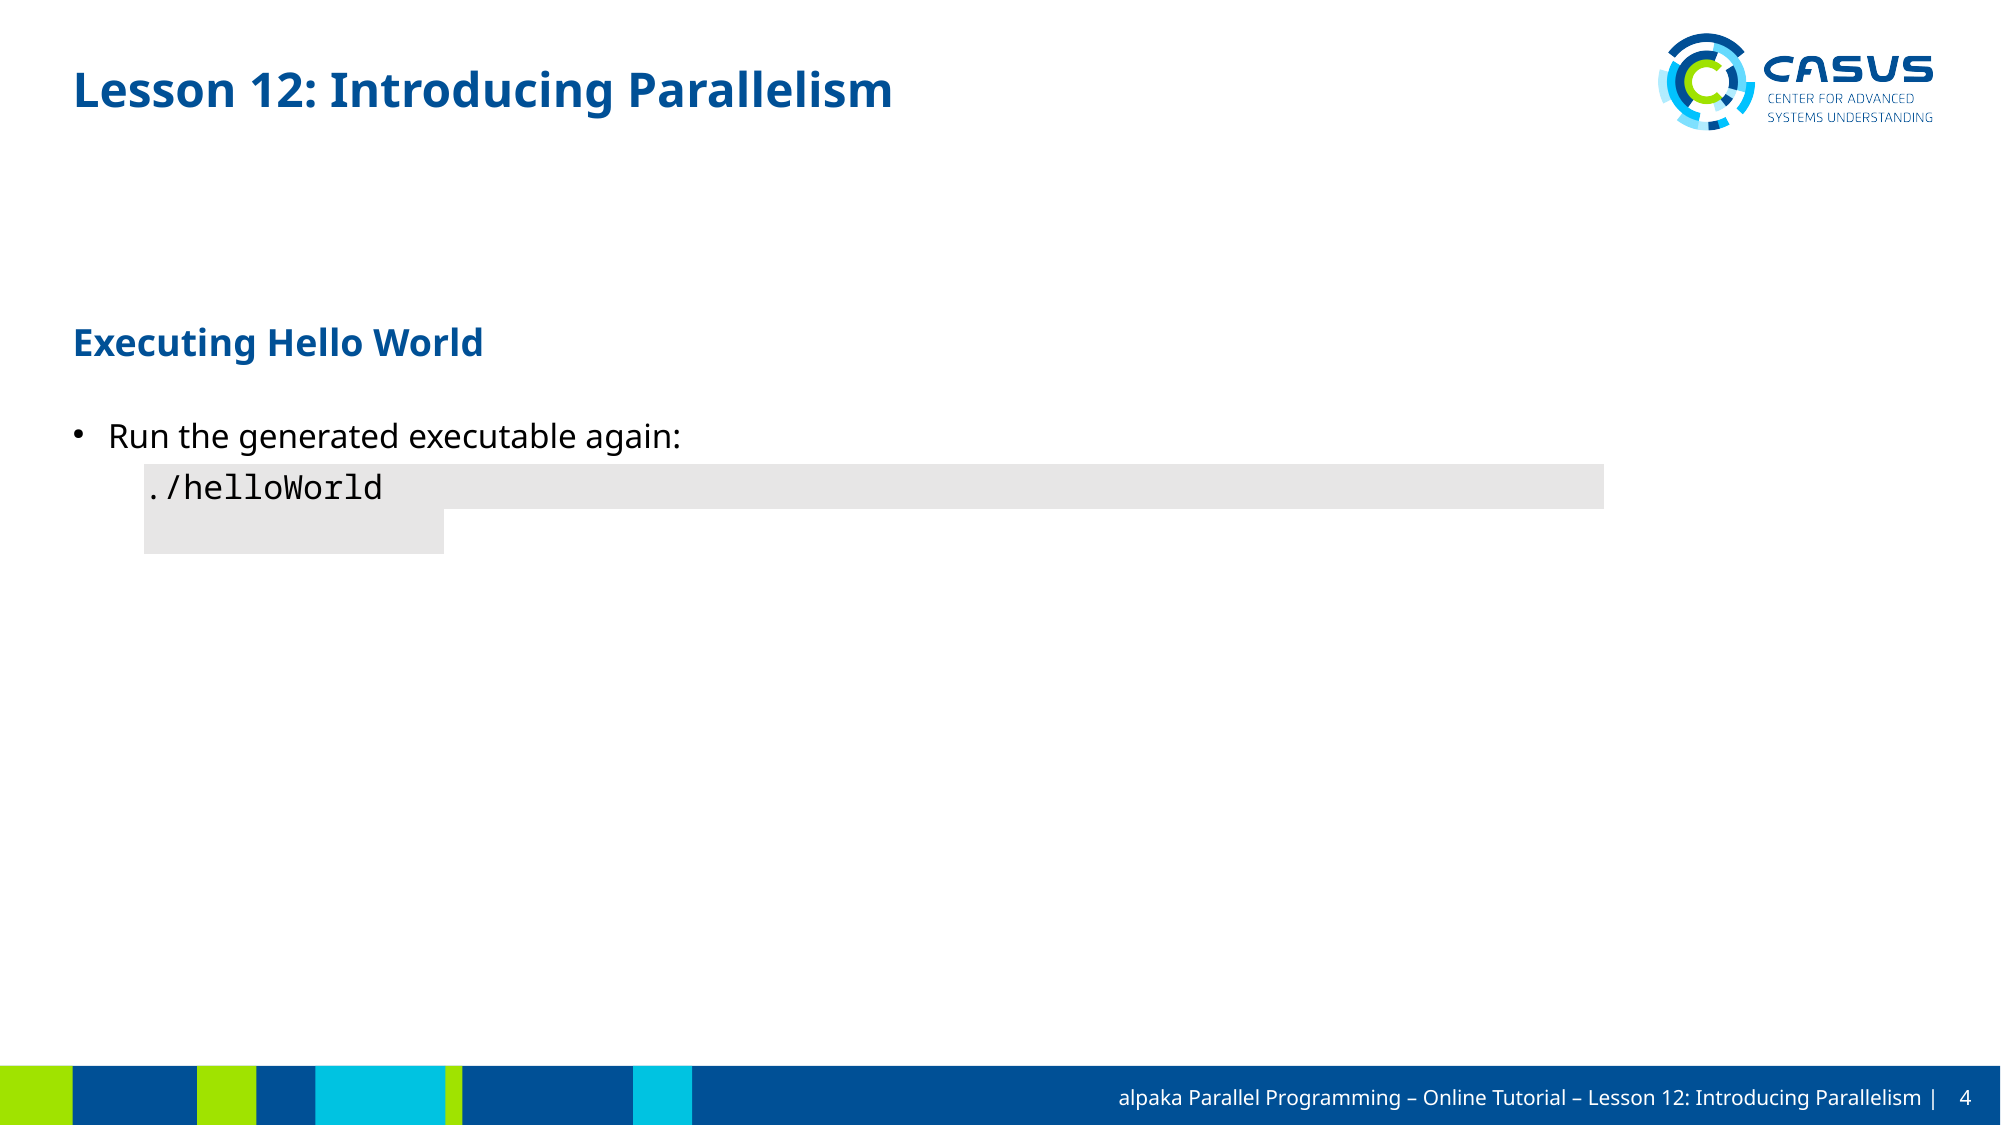

# Lesson 12: Introducing Parallelism
Executing Hello World
Run the generated executable again:
./helloWorld
alpaka Parallel Programming – Online Tutorial – Lesson 12: Introducing Parallelism
4